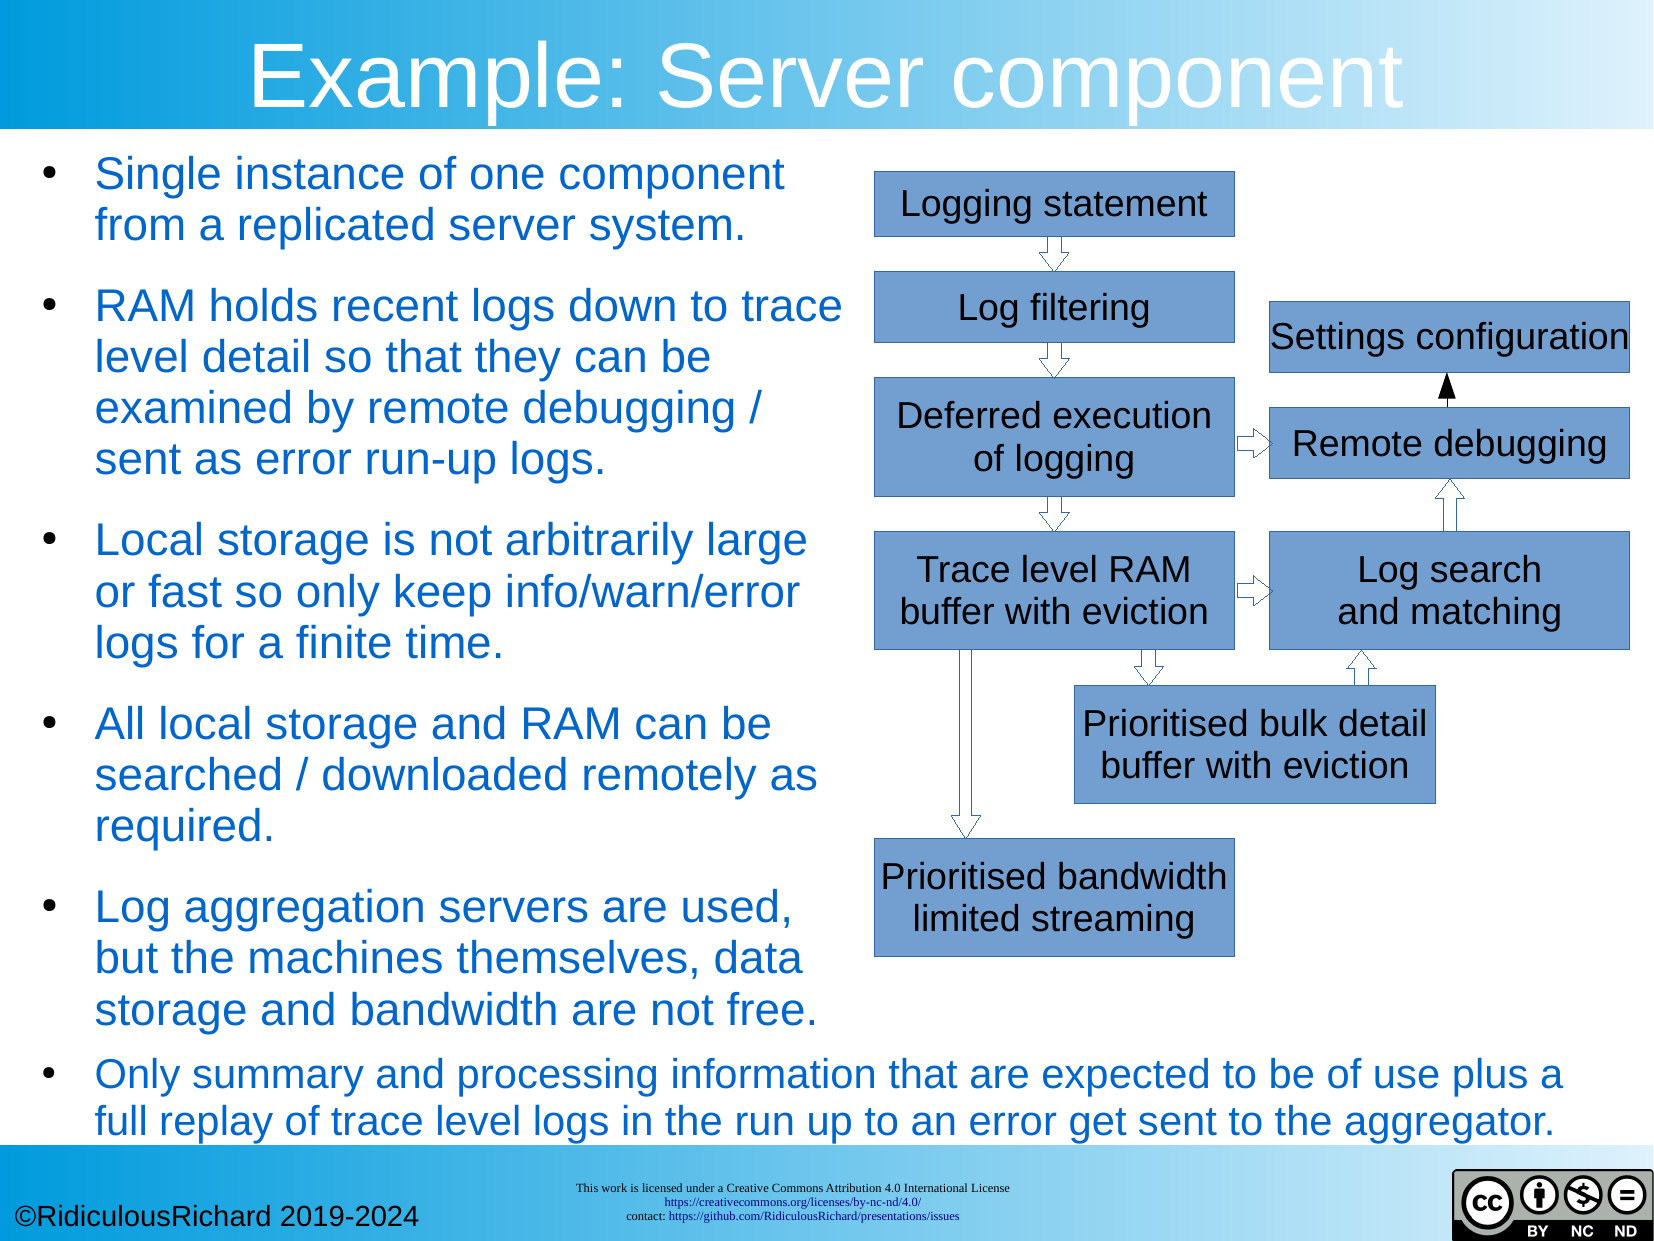

# Example: Server component
Single instance of one component from a replicated server system.
RAM holds recent logs down to trace level detail so that they can be examined by remote debugging / sent as error run-up logs.
Local storage is not arbitrarily large or fast so only keep info/warn/error logs for a finite time.
All local storage and RAM can be searched / downloaded remotely as required.
Log aggregation servers are used, but the machines themselves, data storage and bandwidth are not free.
Logging statement
Log filtering
Settings configuration
Deferred execution
of logging
Remote debugging
Trace level RAM
buffer with eviction
Log search
and matching
Prioritised bulk detail
buffer with eviction
Prioritised bandwidth
limited streaming
Only summary and processing information that are expected to be of use plus a full replay of trace level logs in the run up to an error get sent to the aggregator.